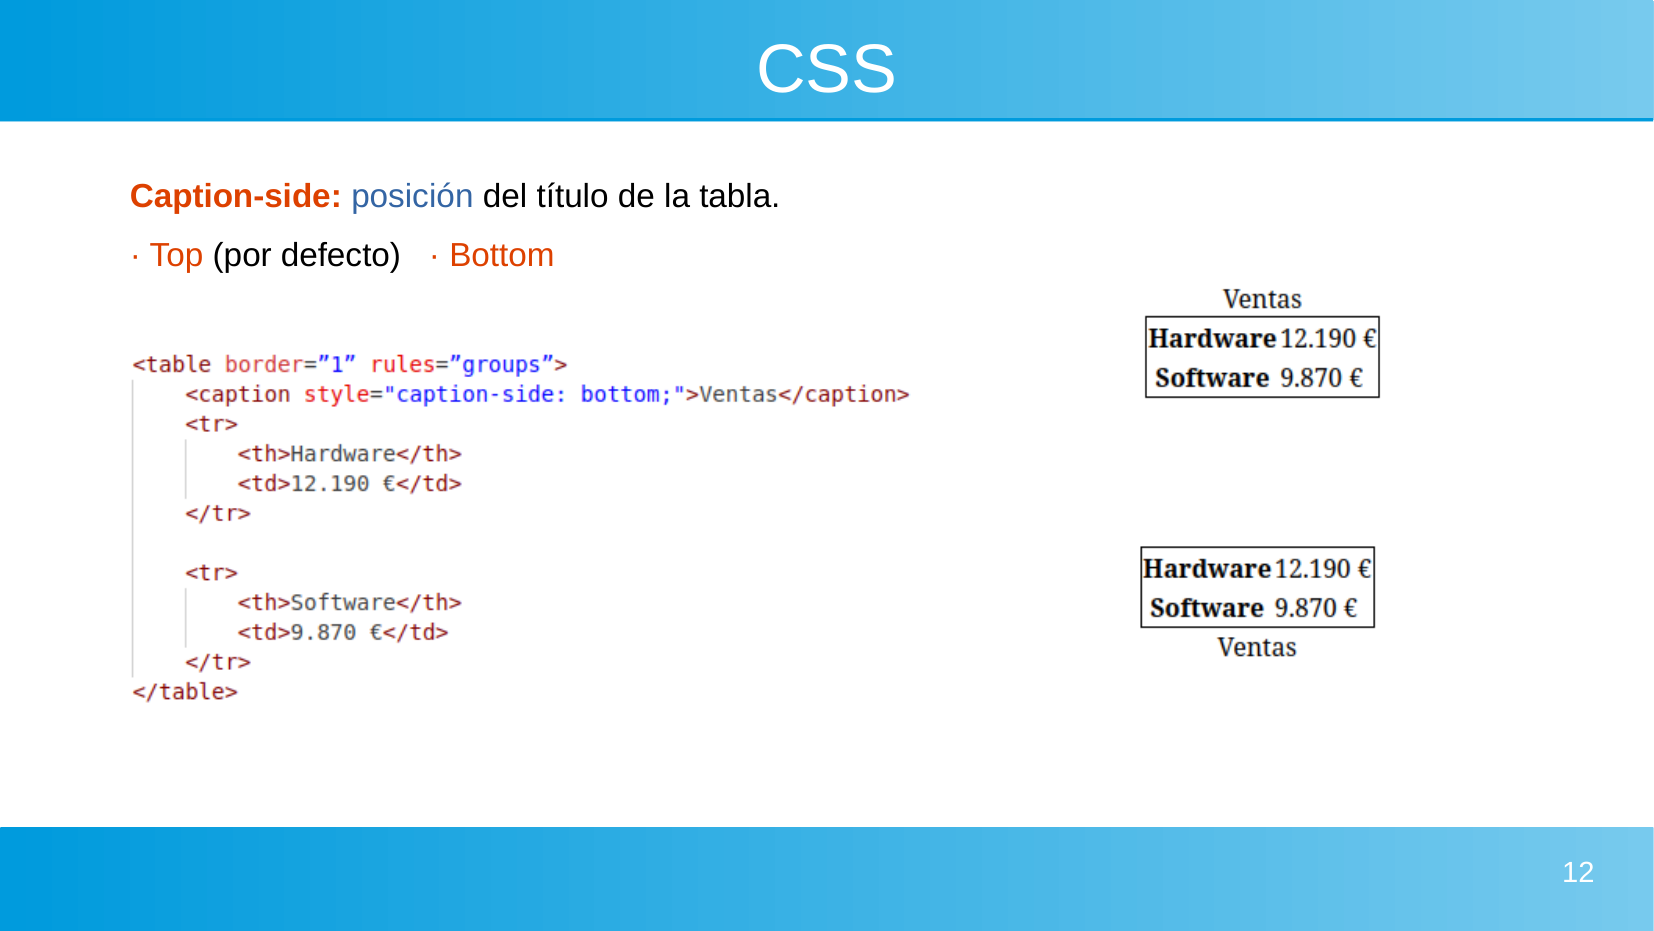

# CSS
Caption-side: posición del título de la tabla.
· Top (por defecto) · Bottom
12